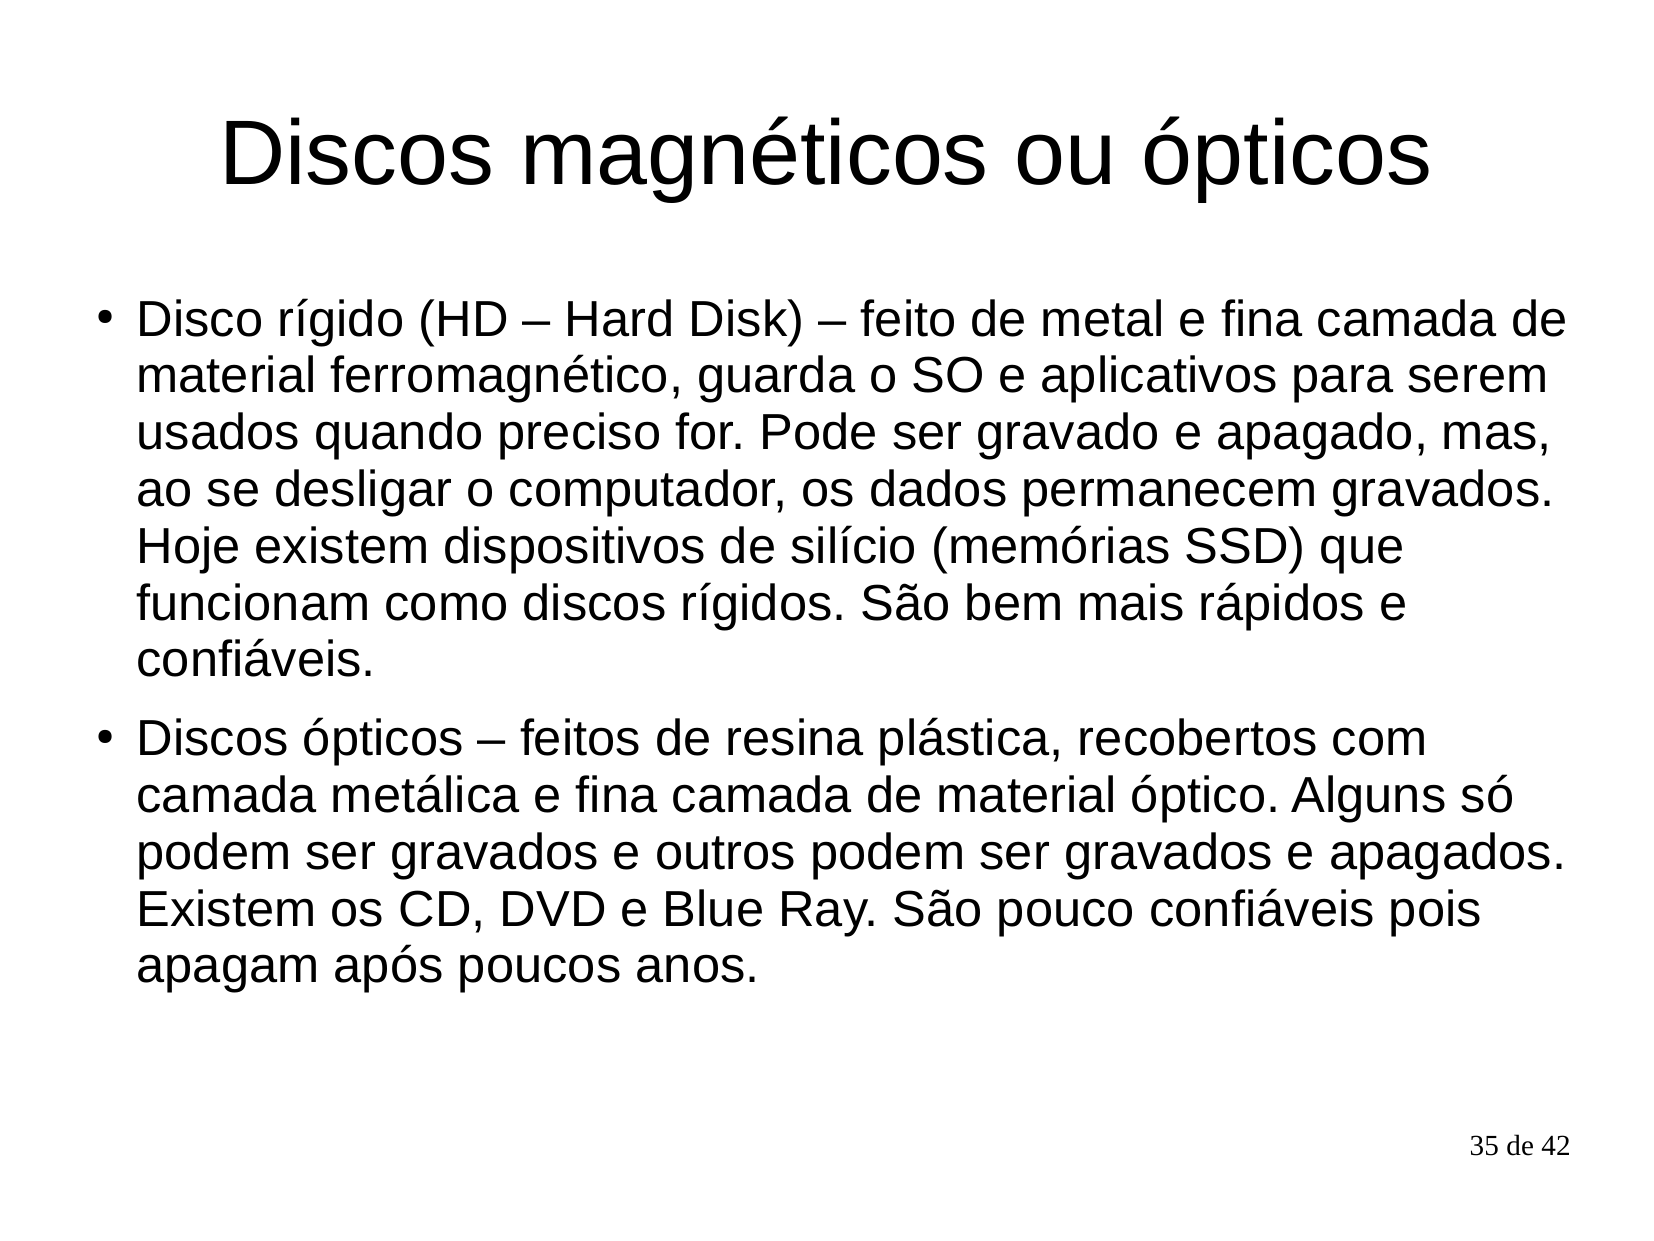

# Discos magnéticos ou ópticos
Disco rígido (HD – Hard Disk) – feito de metal e fina camada de material ferromagnético, guarda o SO e aplicativos para serem usados quando preciso for. Pode ser gravado e apagado, mas, ao se desligar o computador, os dados permanecem gravados. Hoje existem dispositivos de silício (memórias SSD) que funcionam como discos rígidos. São bem mais rápidos e confiáveis.
Discos ópticos – feitos de resina plástica, recobertos com camada metálica e fina camada de material óptico. Alguns só podem ser gravados e outros podem ser gravados e apagados. Existem os CD, DVD e Blue Ray. São pouco confiáveis pois apagam após poucos anos.
35